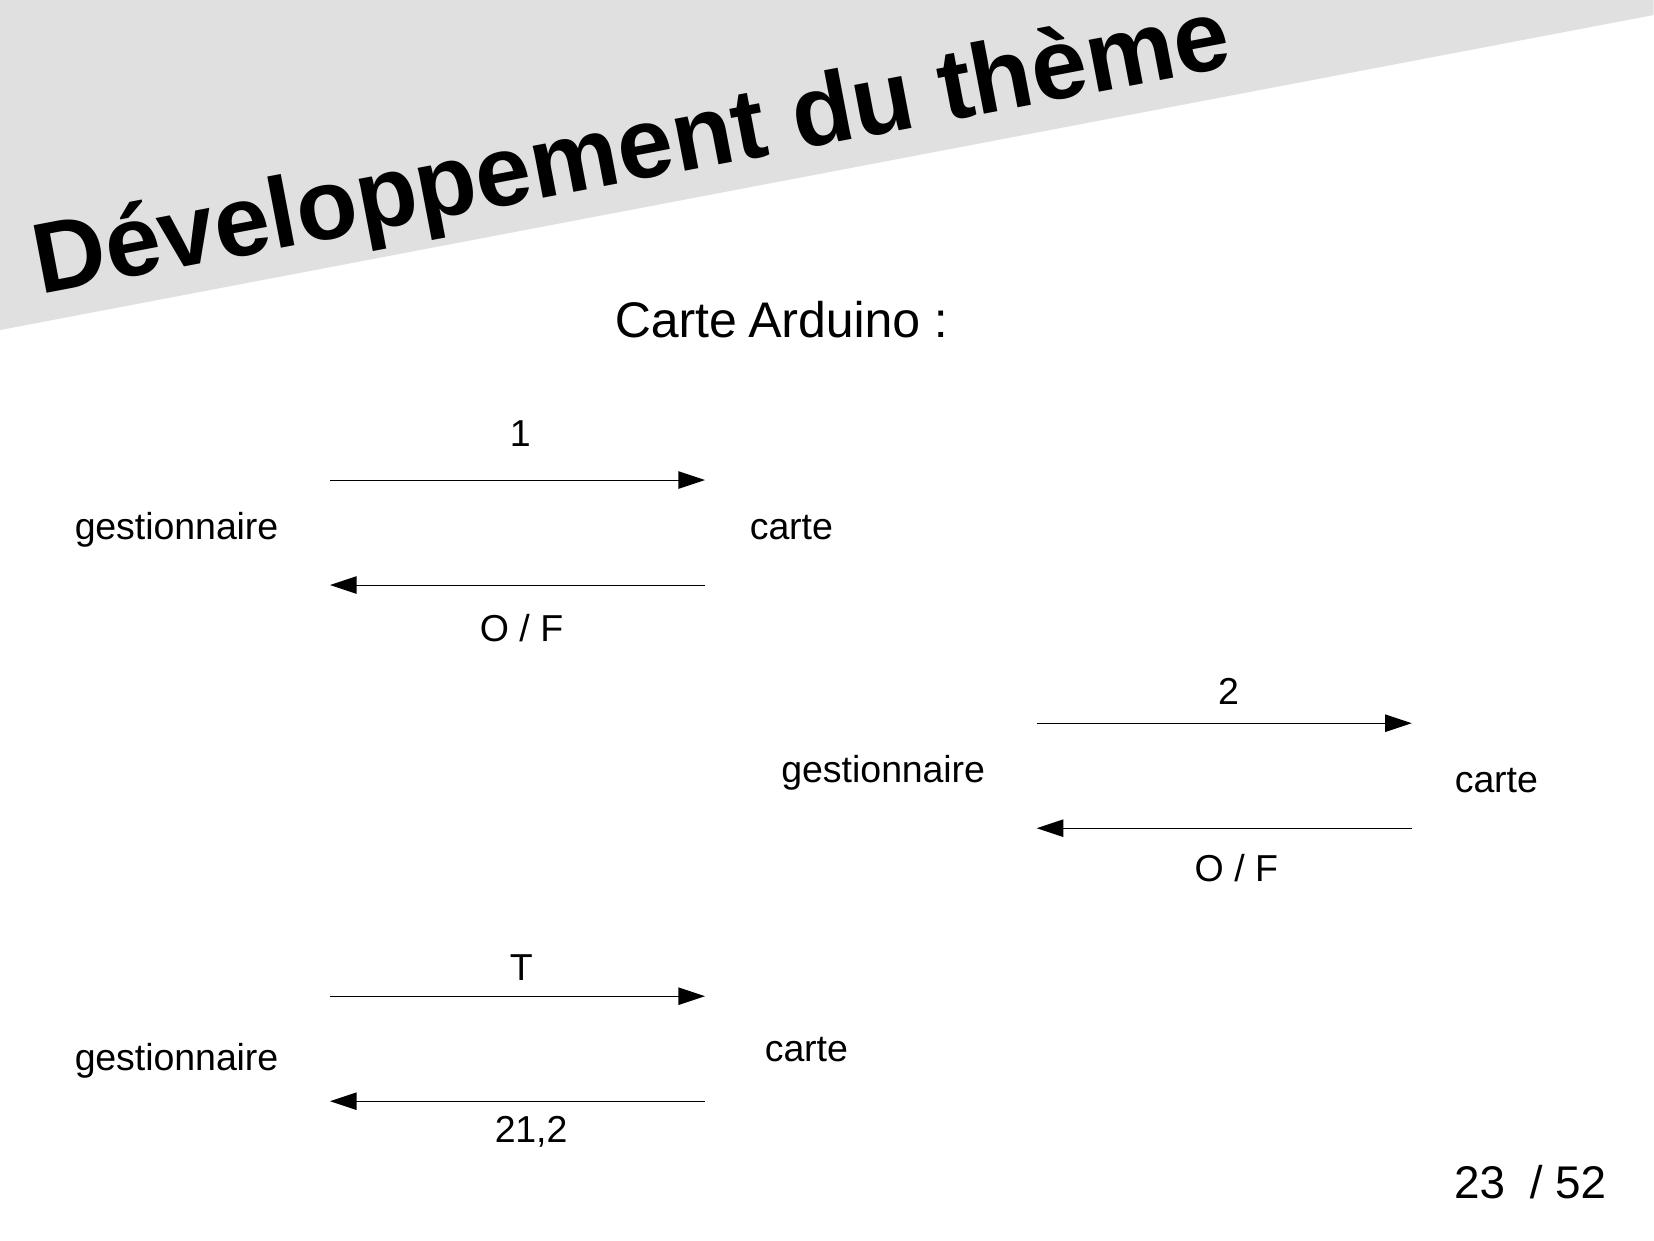

# Développement du thème
Carte Arduino :
1
gestionnaire
carte
O / F
2
gestionnaire
carte
O / F
T
carte
gestionnaire
21,2